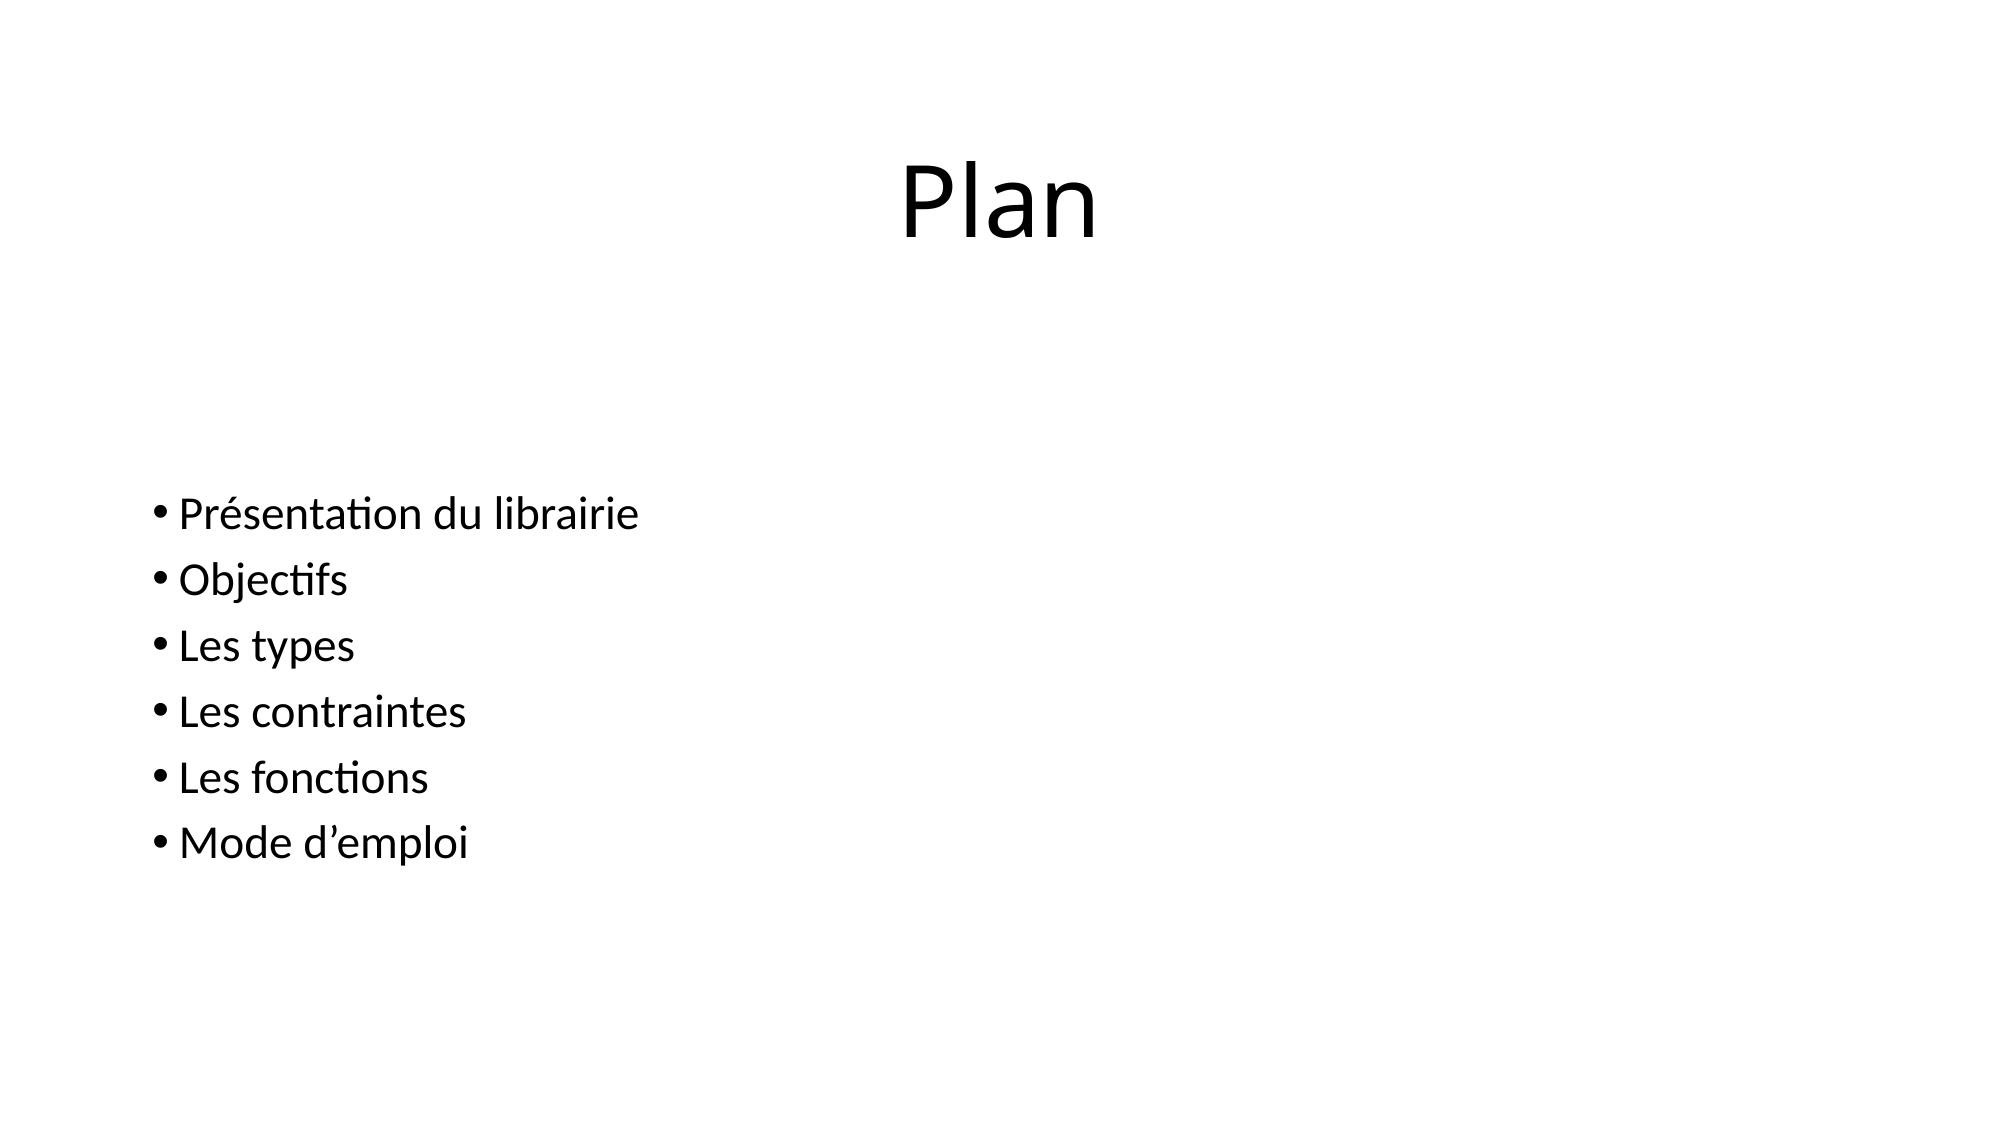

# Plan
Présentation du librairie
Objectifs
Les types
Les contraintes
Les fonctions
Mode d’emploi